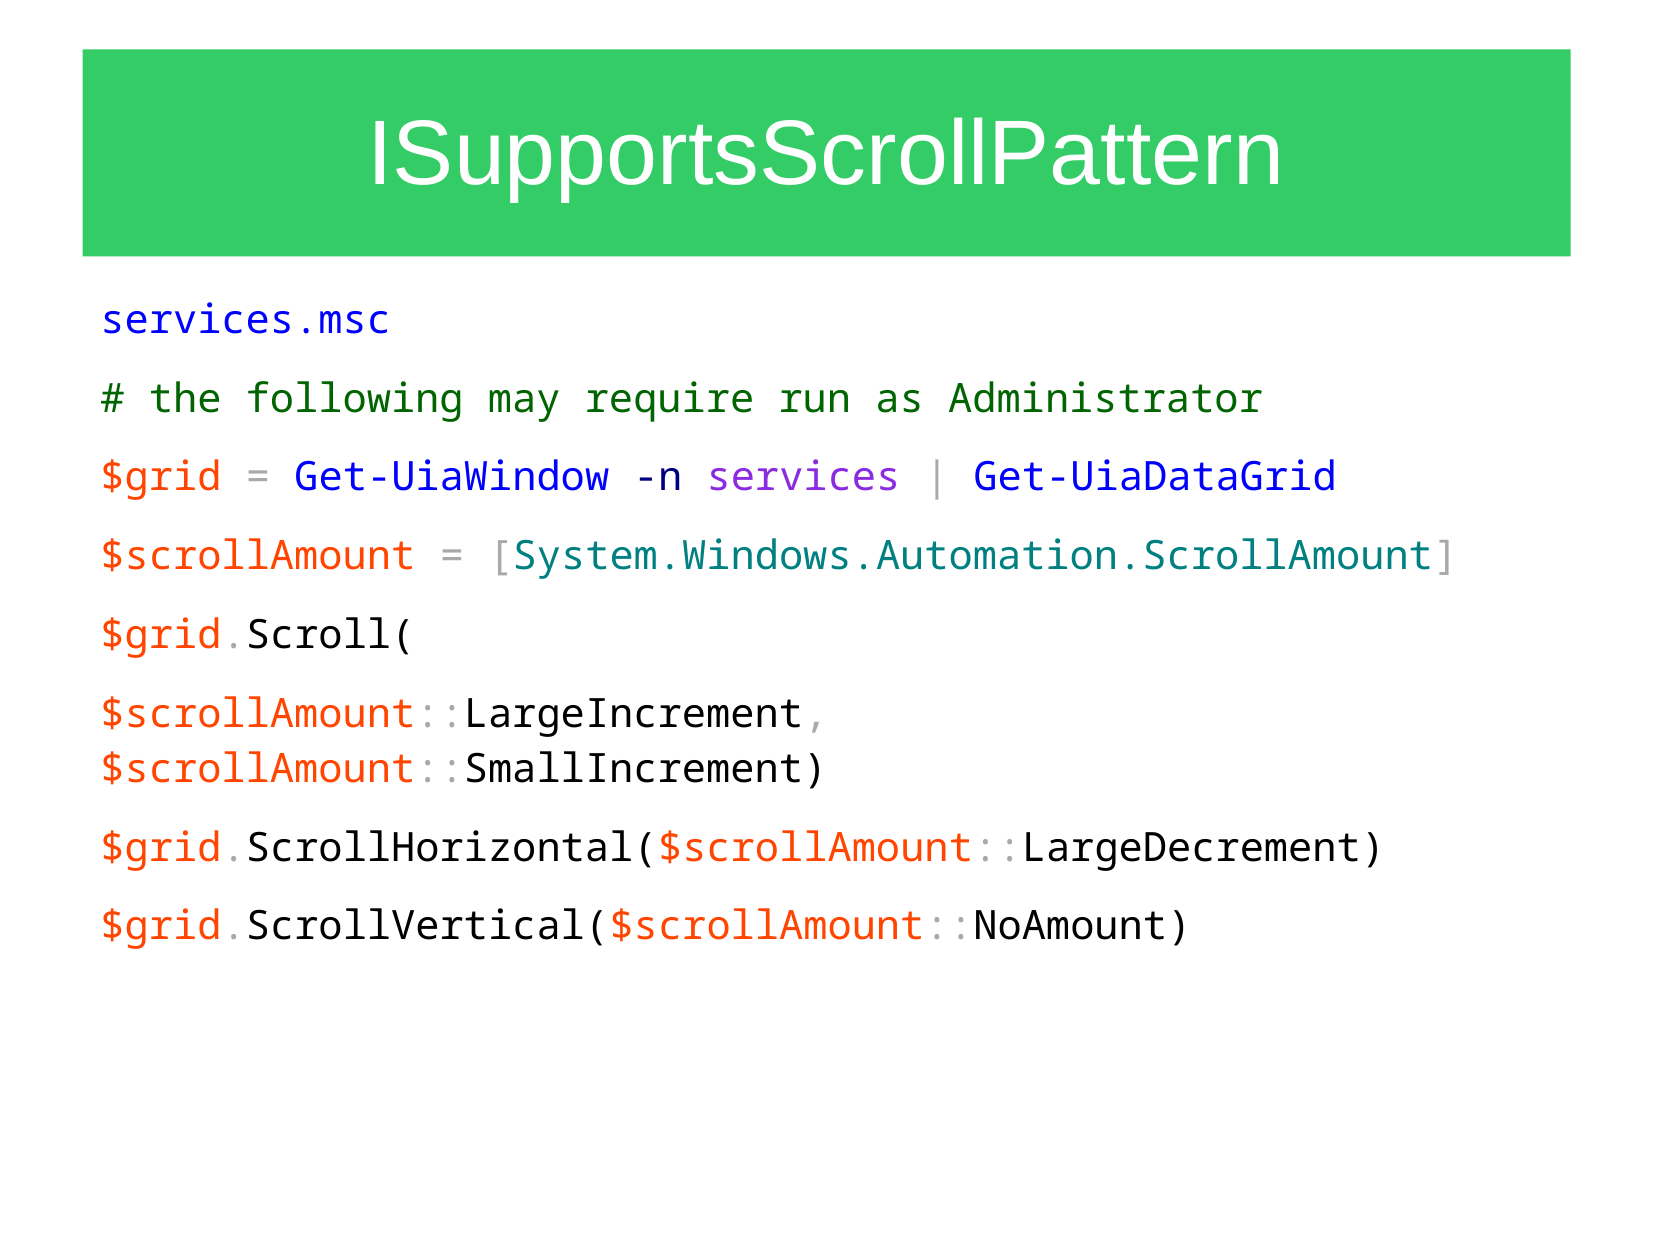

# ISupportsScrollPattern
services.msc
# the following may require run as Administrator
$grid = Get-UiaWindow -n services | Get-UiaDataGrid
$scrollAmount = [System.Windows.Automation.ScrollAmount]
$grid.Scroll(
$scrollAmount::LargeIncrement, $scrollAmount::SmallIncrement)
$grid.ScrollHorizontal($scrollAmount::LargeDecrement)
$grid.ScrollVertical($scrollAmount::NoAmount)